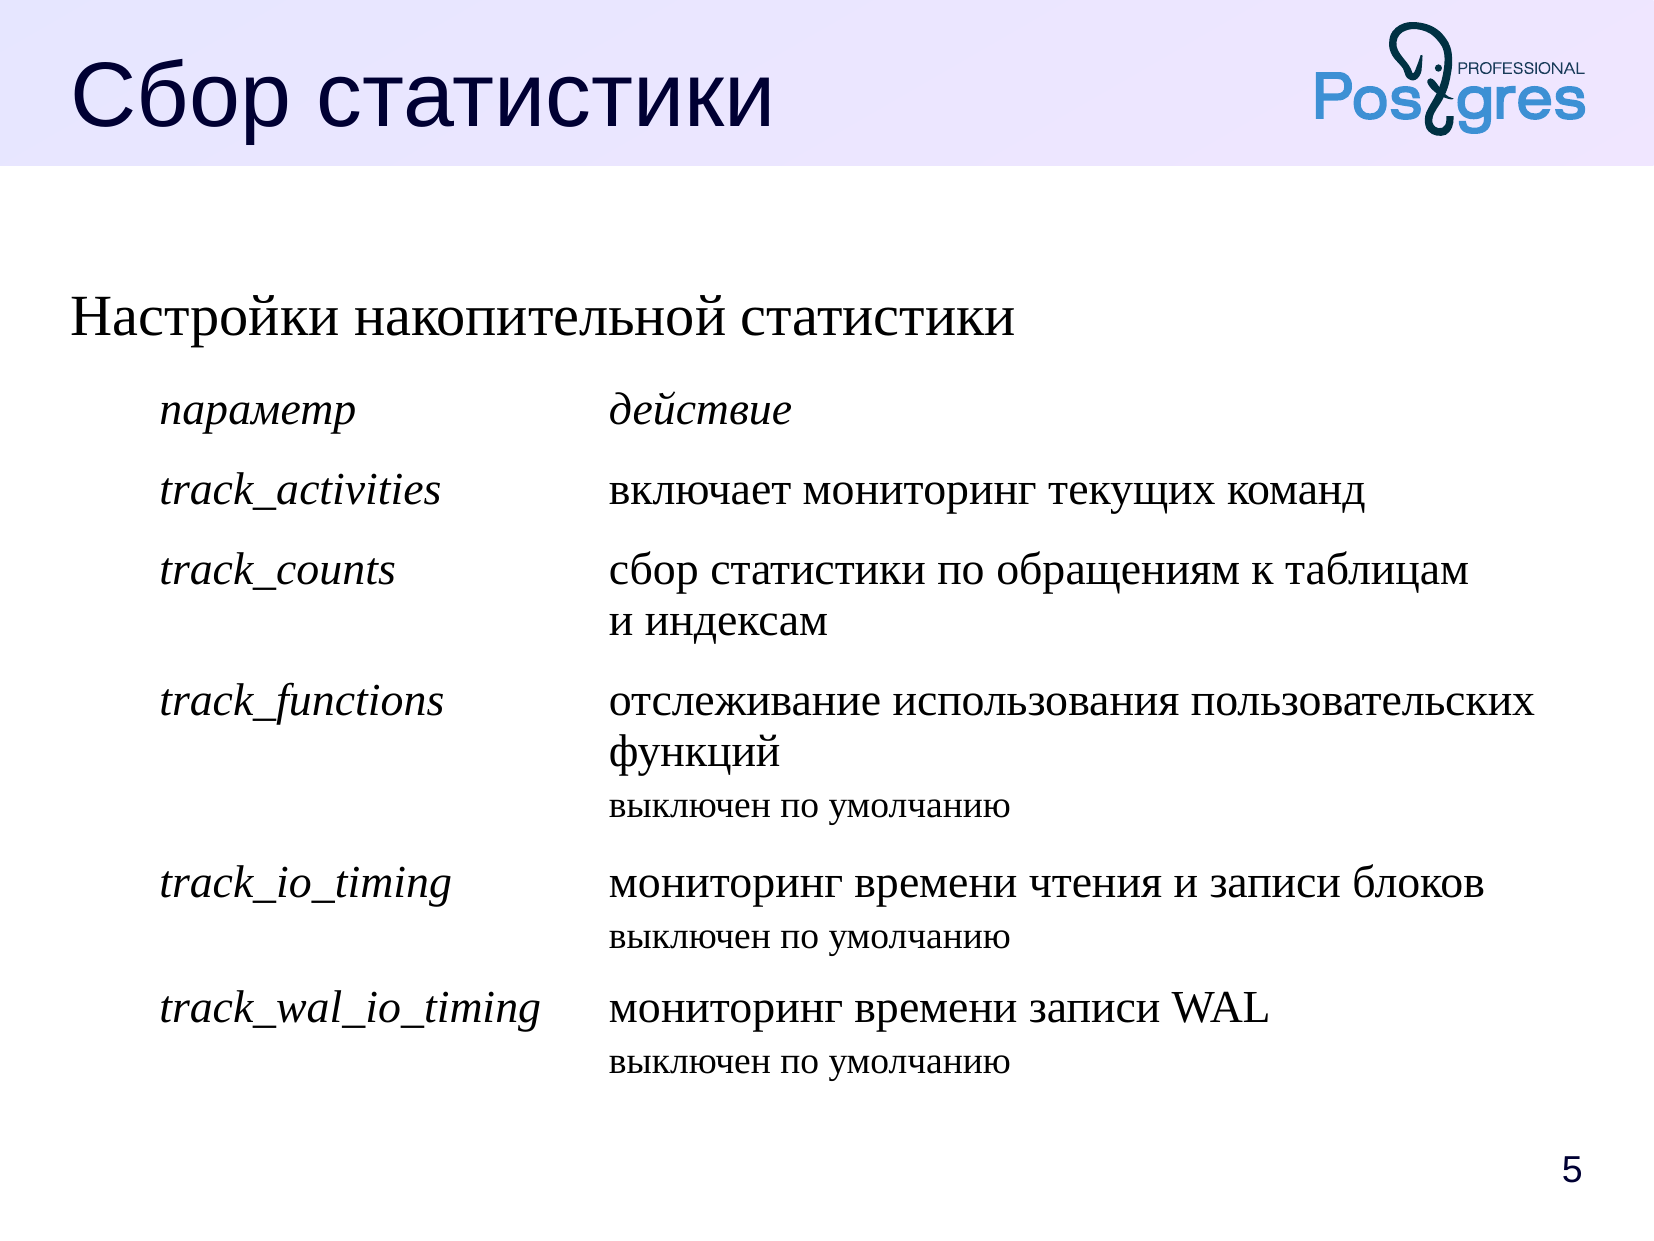

# Сбор статистики
Настройки накопительной статистики
параметр	действие
track_activities	включает мониторинг текущих команд
track_counts	сбор статистики по обращениям к таблицам
	и индексам
track_functions	отслеживание использования пользовательских 		функций
	выключен по умолчанию
track_io_timing	мониторинг времени чтения и записи блоков
	выключен по умолчанию
track_wal_io_timing	мониторинг времени записи WAL
	выключен по умолчанию